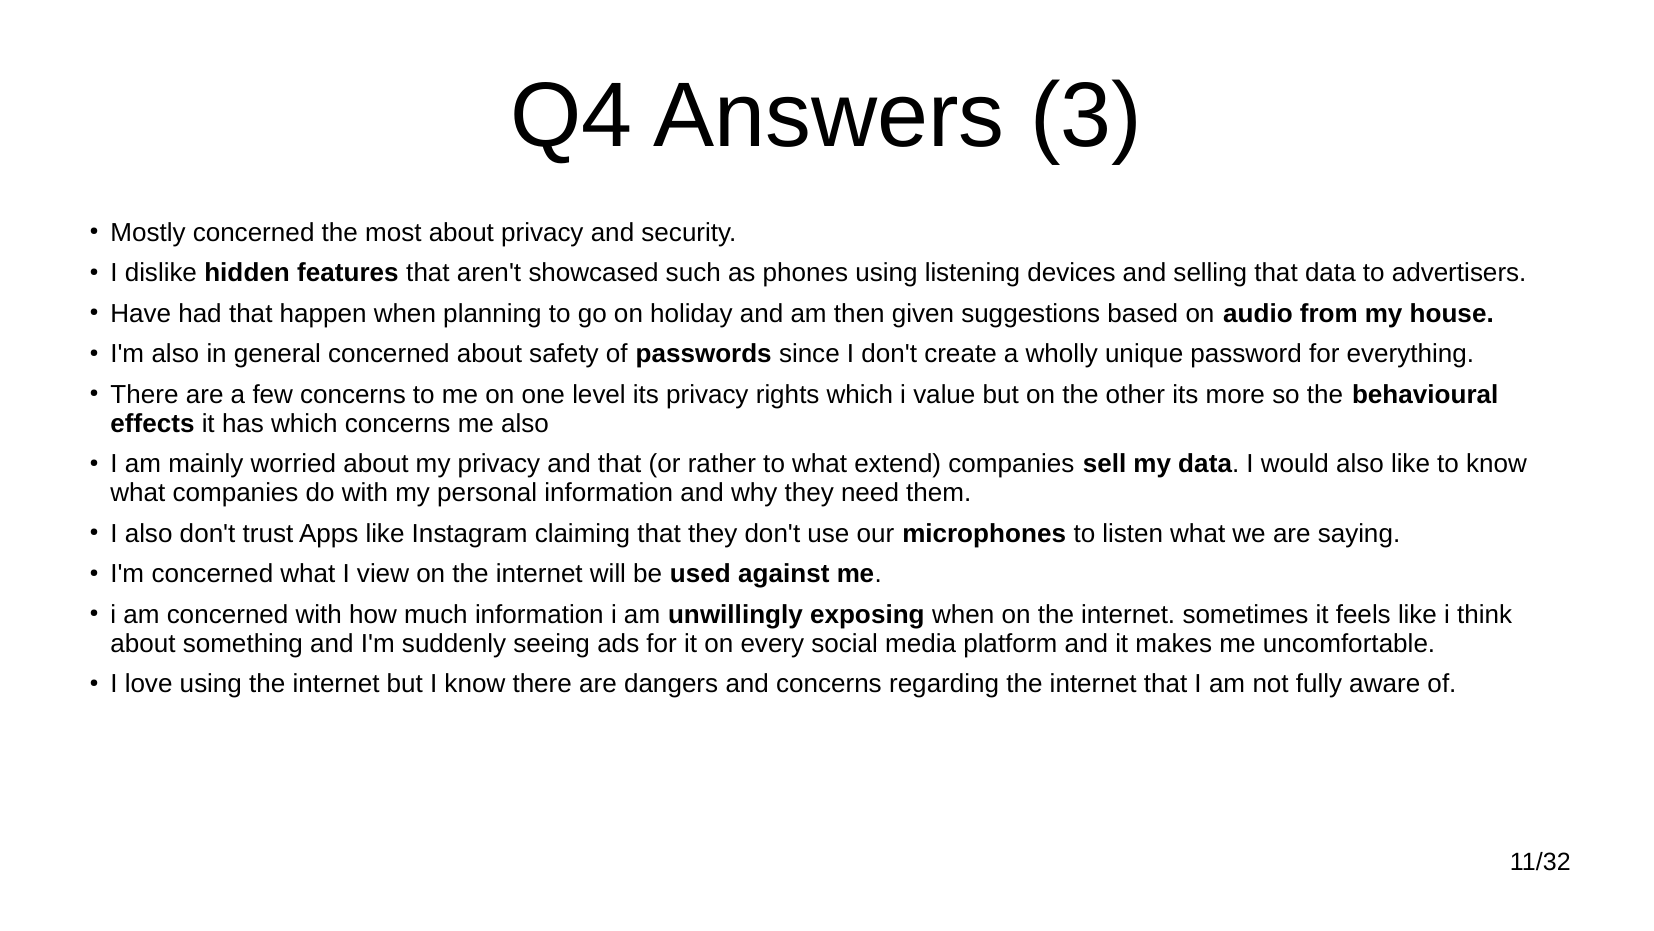

# Q4 Answers (3)
Mostly concerned the most about privacy and security.
I dislike hidden features that aren't showcased such as phones using listening devices and selling that data to advertisers.
Have had that happen when planning to go on holiday and am then given suggestions based on audio from my house.
I'm also in general concerned about safety of passwords since I don't create a wholly unique password for everything.
There are a few concerns to me on one level its privacy rights which i value but on the other its more so the behavioural effects it has which concerns me also
I am mainly worried about my privacy and that (or rather to what extend) companies sell my data. I would also like to know what companies do with my personal information and why they need them.
I also don't trust Apps like Instagram claiming that they don't use our microphones to listen what we are saying.
I'm concerned what I view on the internet will be used against me.
i am concerned with how much information i am unwillingly exposing when on the internet. sometimes it feels like i think about something and I'm suddenly seeing ads for it on every social media platform and it makes me uncomfortable.
I love using the internet but I know there are dangers and concerns regarding the internet that I am not fully aware of.
11